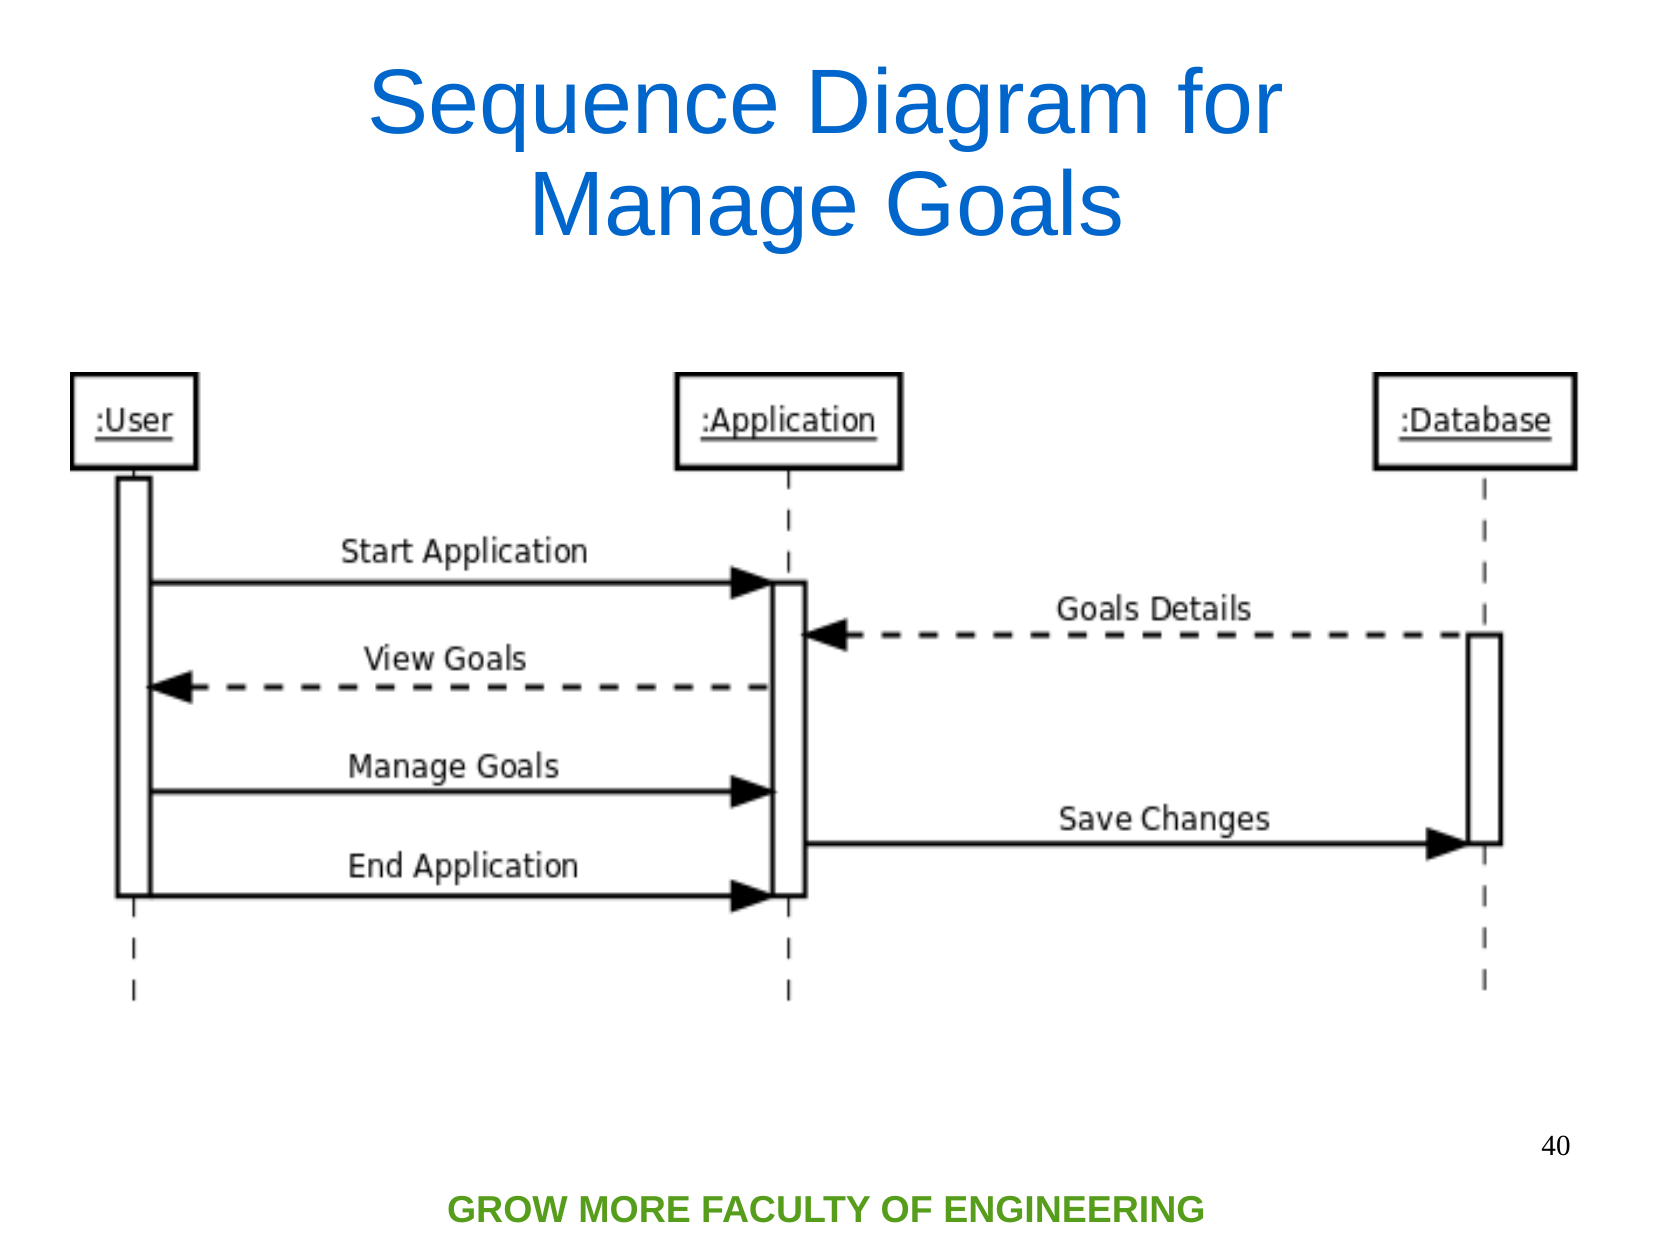

# Sequence Diagram for Manage Goals
40